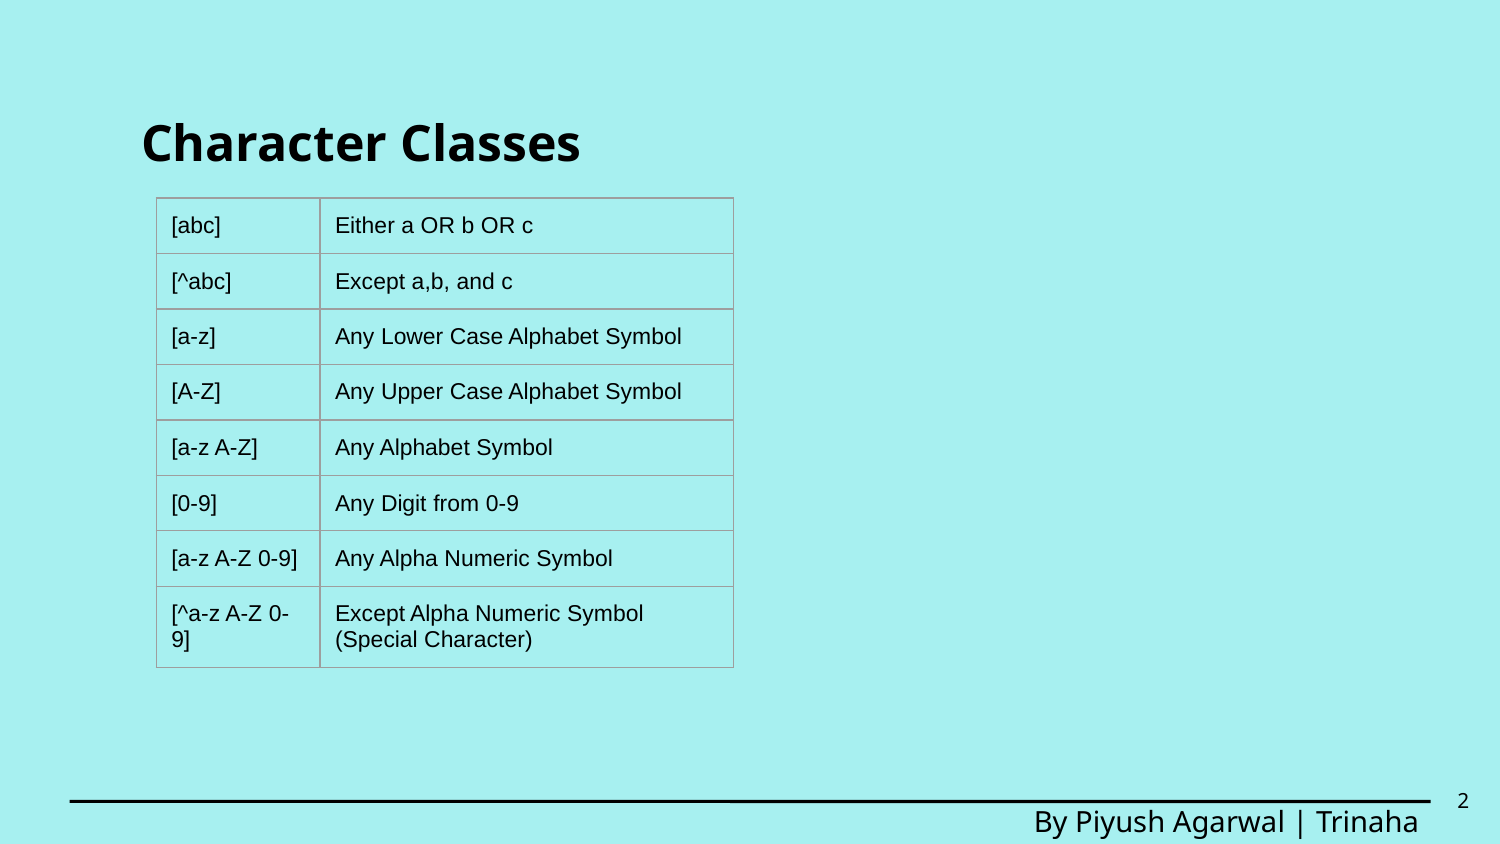

# Character Classes
| [abc] | Either a OR b OR c |
| --- | --- |
| [^abc] | Except a,b, and c |
| [a-z] | Any Lower Case Alphabet Symbol |
| [A-Z] | Any Upper Case Alphabet Symbol |
| [a-z A-Z] | Any Alphabet Symbol |
| [0-9] | Any Digit from 0-9 |
| [a-z A-Z 0-9] | Any Alpha Numeric Symbol |
| [^a-z A-Z 0-9] | Except Alpha Numeric Symbol (Special Character) |
By Piyush Agarwal | Trinaha Institute